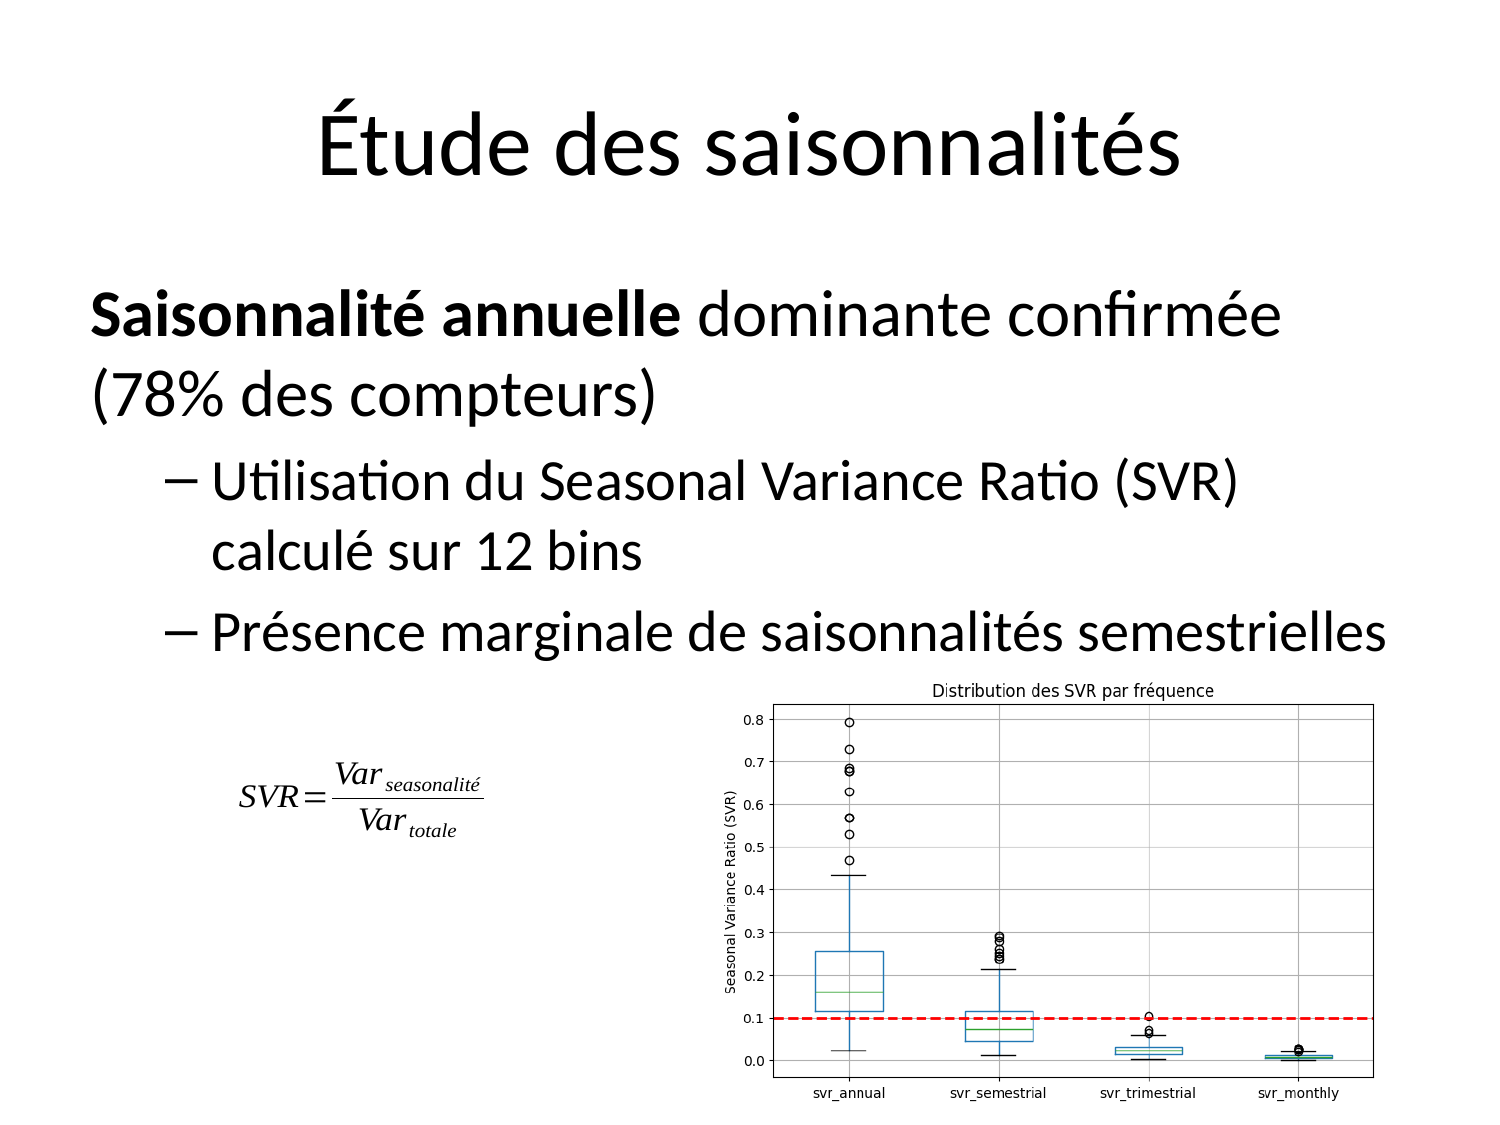

# Étude des saisonnalités
Saisonnalité annuelle dominante confirmée (78% des compteurs)
Utilisation du Seasonal Variance Ratio (SVR) calculé sur 12 bins
Présence marginale de saisonnalités semestrielles